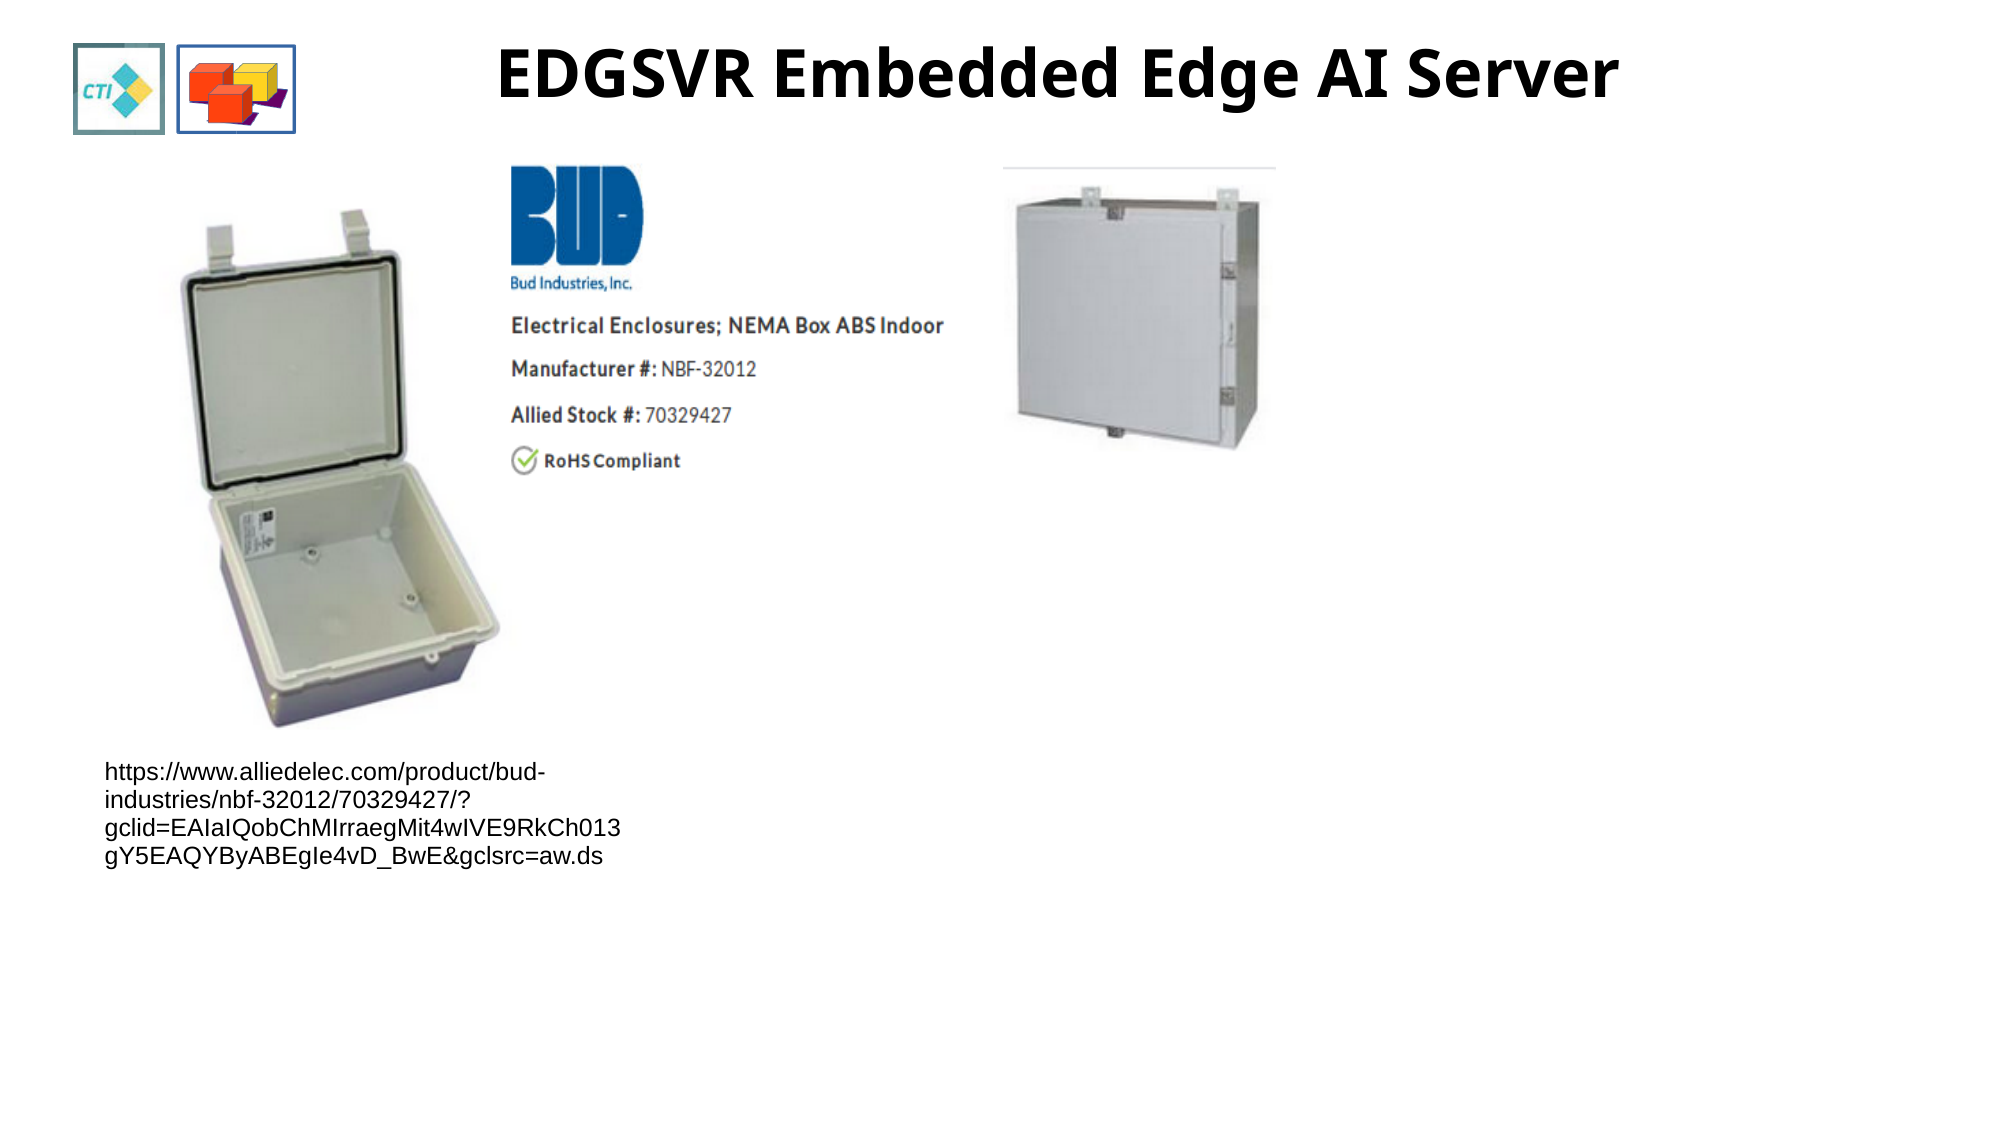

# EDGSVR Embedded Edge AI Server
https://www.alliedelec.com/product/bud-industries/nbf-32012/70329427/?gclid=EAIaIQobChMIrraegMit4wIVE9RkCh013gY5EAQYByABEgIe4vD_BwE&gclsrc=aw.ds